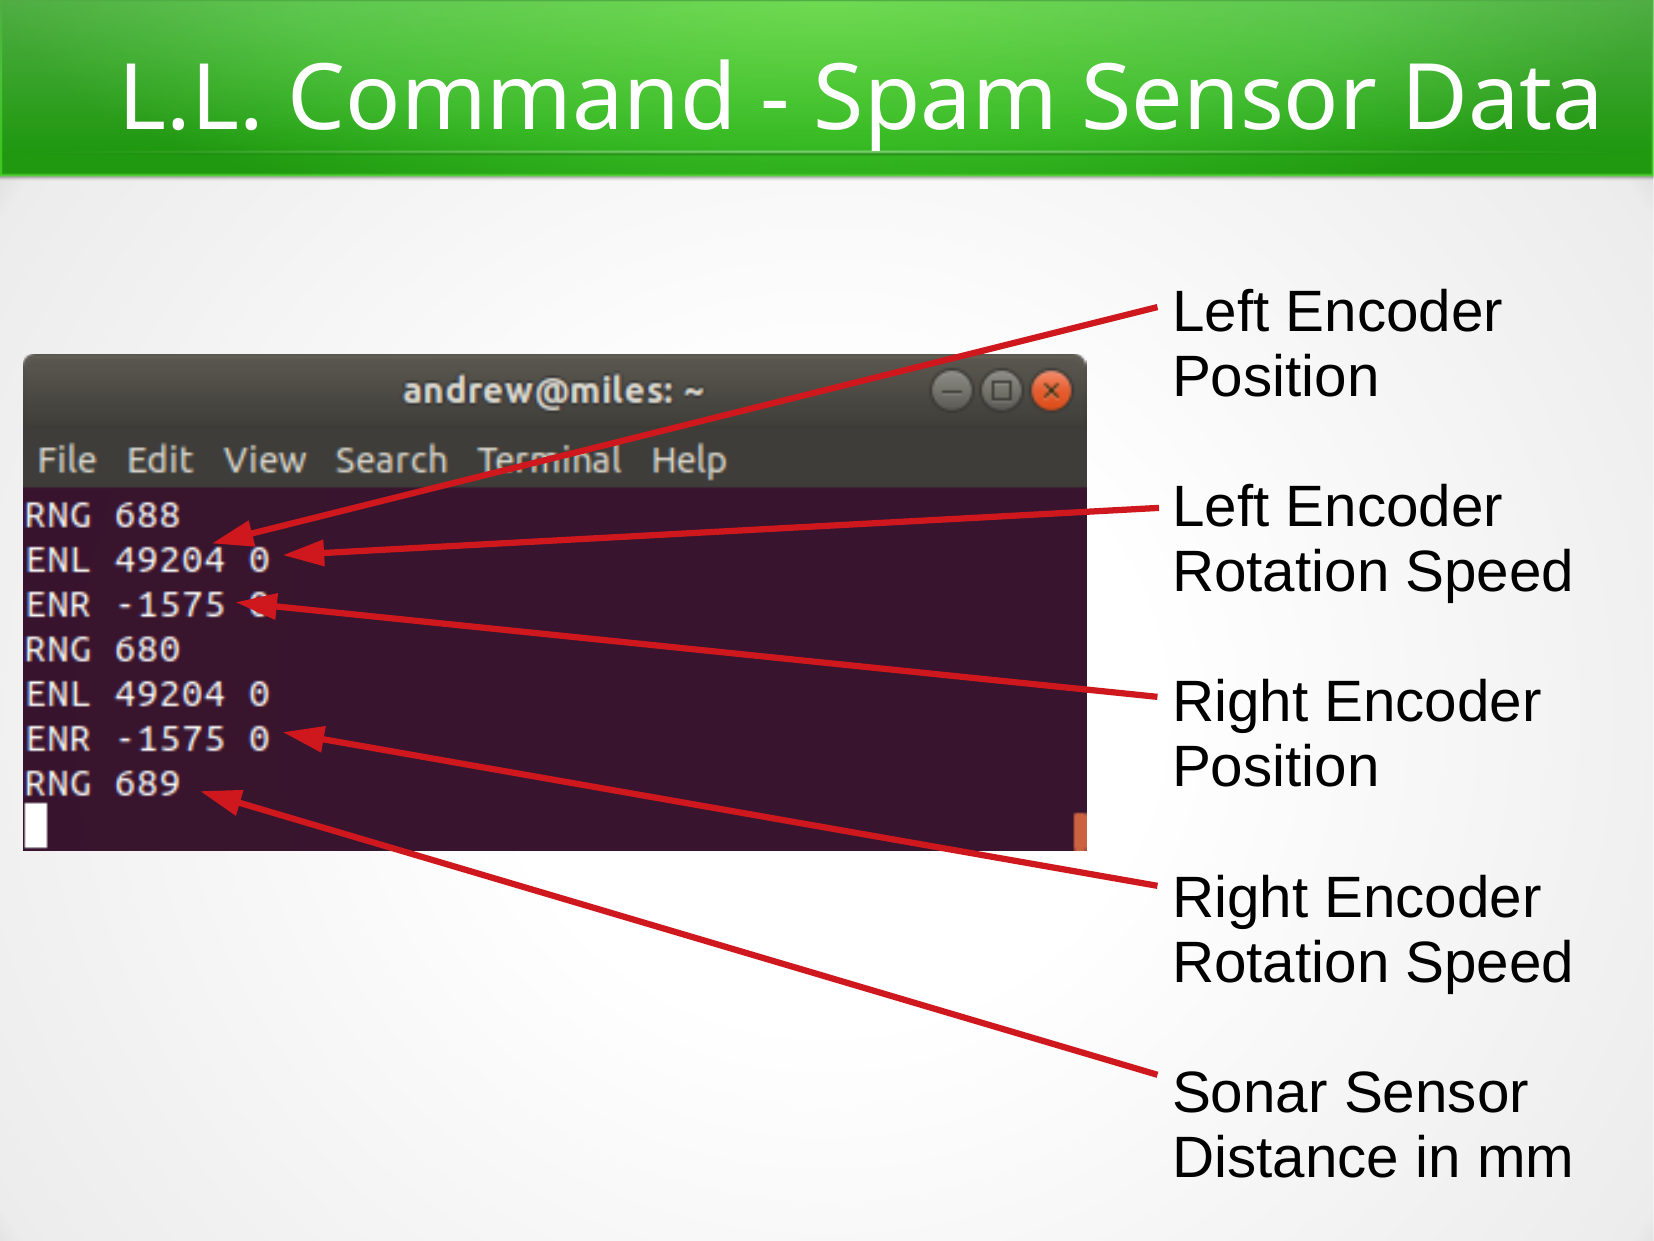

# L.L. Command - Spam Sensor Data
Left Encoder
Position
Left Encoder Rotation Speed
Right Encoder Position
Right Encoder Rotation Speed
Sonar Sensor Distance in mm